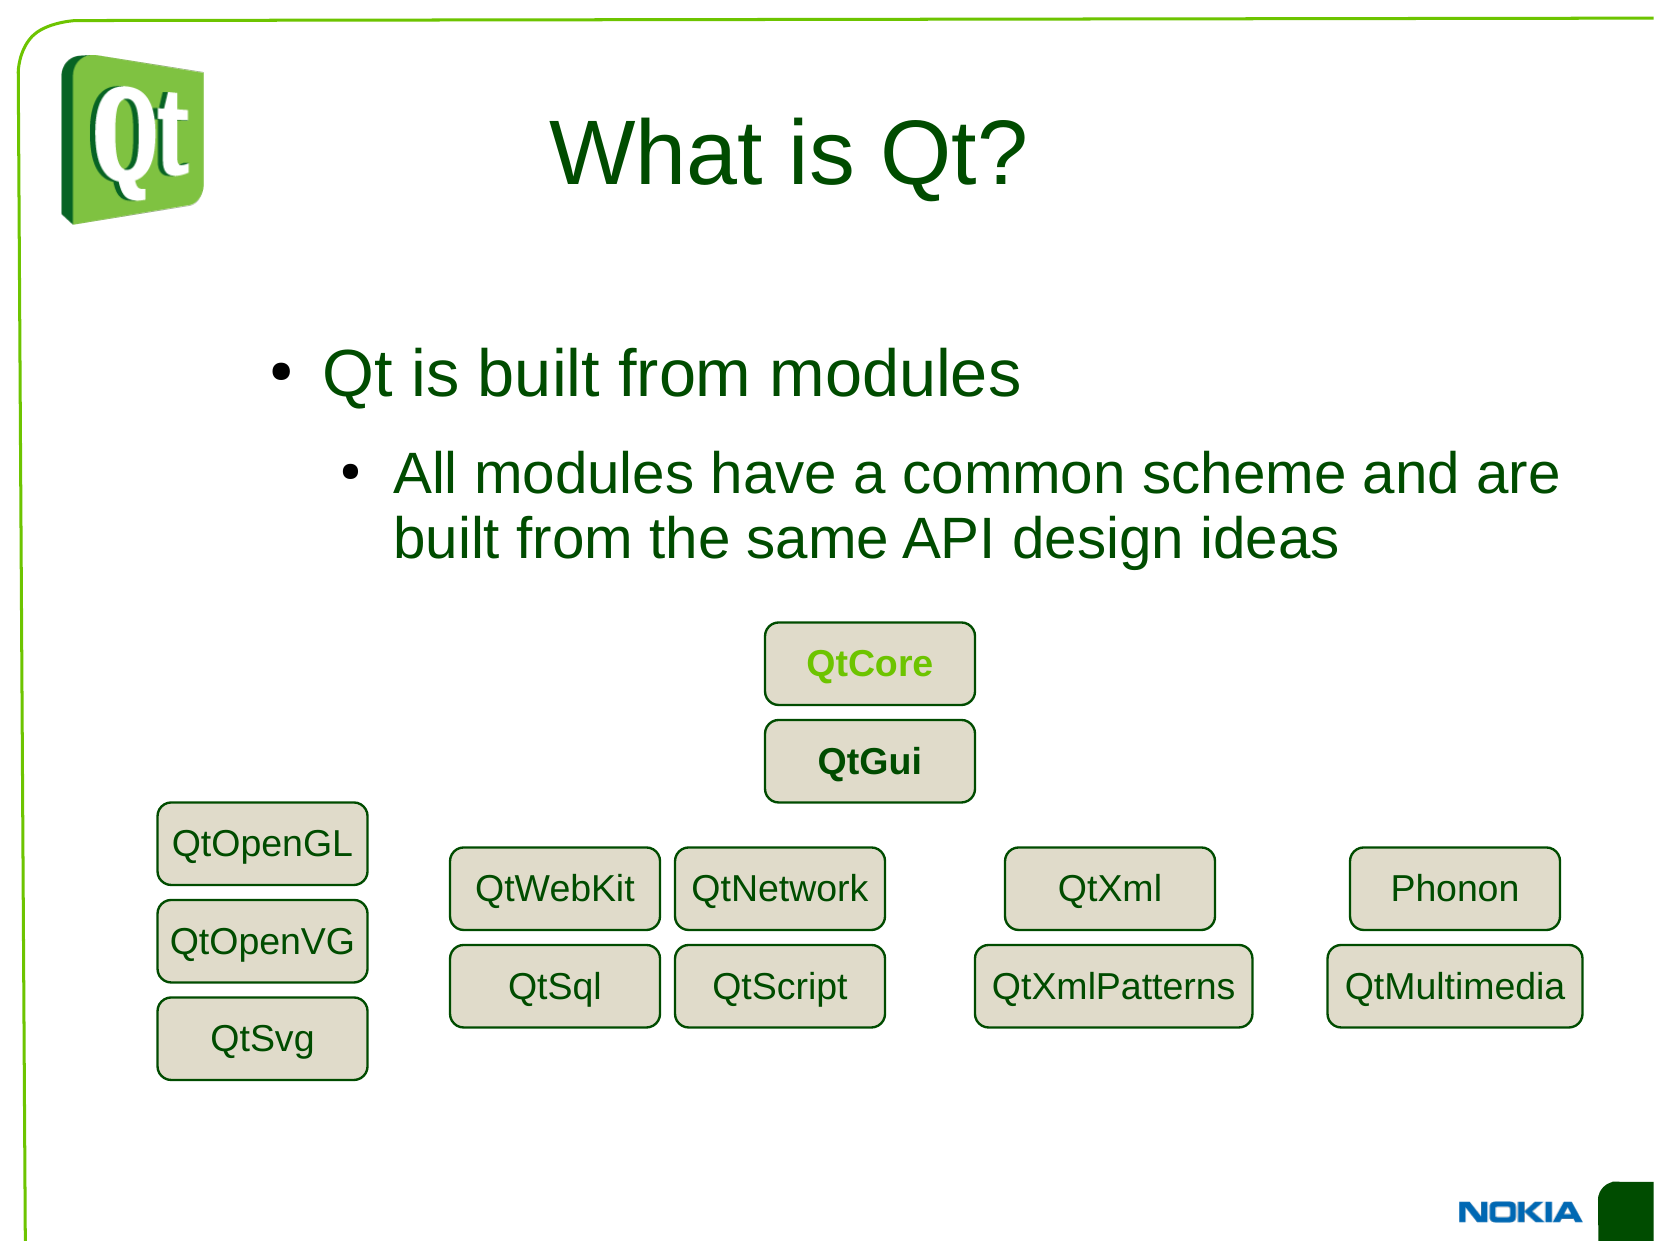

# What is Qt?
Qt is built from modules
All modules have a common scheme and are built from the same API design ideas
QtCore
QtGui
QtOpenGL
QtWebKit
QtNetwork
QtXml
Phonon
QtOpenVG
QtSql
QtScript
QtXmlPatterns
QtMultimedia
QtSvg